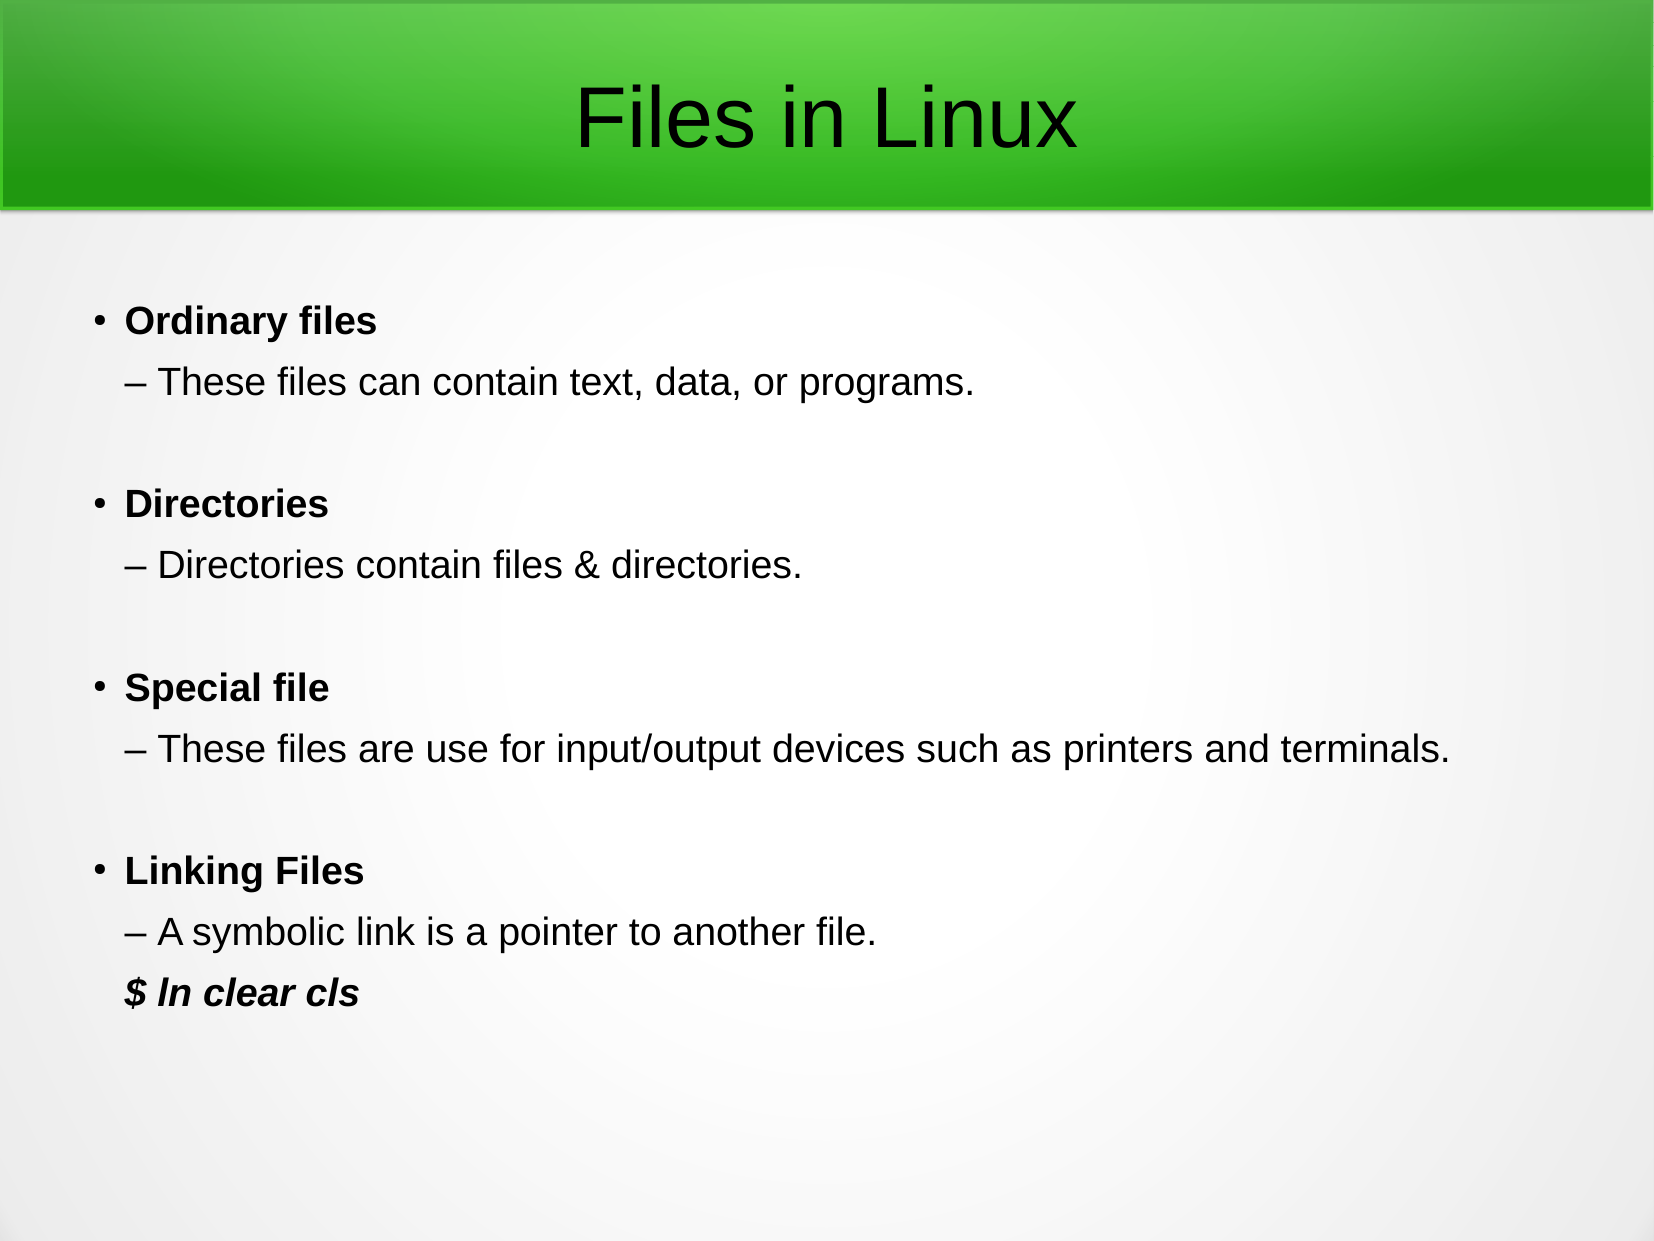

# Files in Linux
Ordinary files
– These files can contain text, data, or programs.
Directories
– Directories contain files & directories.
Special file
– These files are use for input/output devices such as printers and terminals.
Linking Files
– A symbolic link is a pointer to another file.
$ ln clear cls